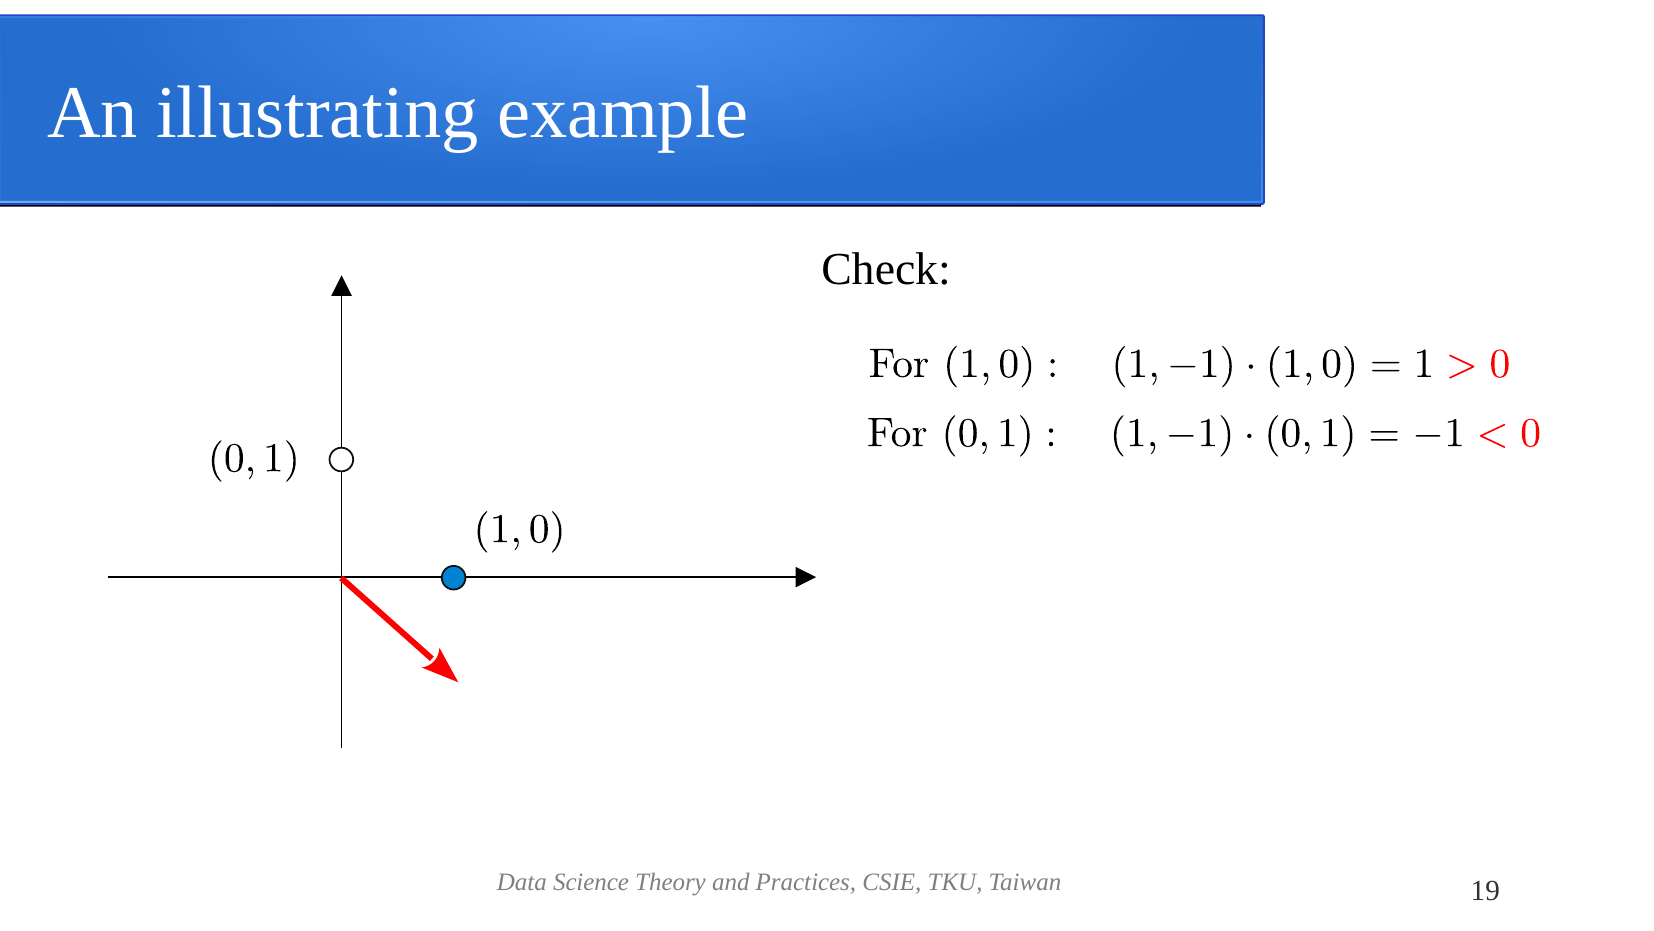

# An illustrating example
Check:
Data Science Theory and Practices, CSIE, TKU, Taiwan
19